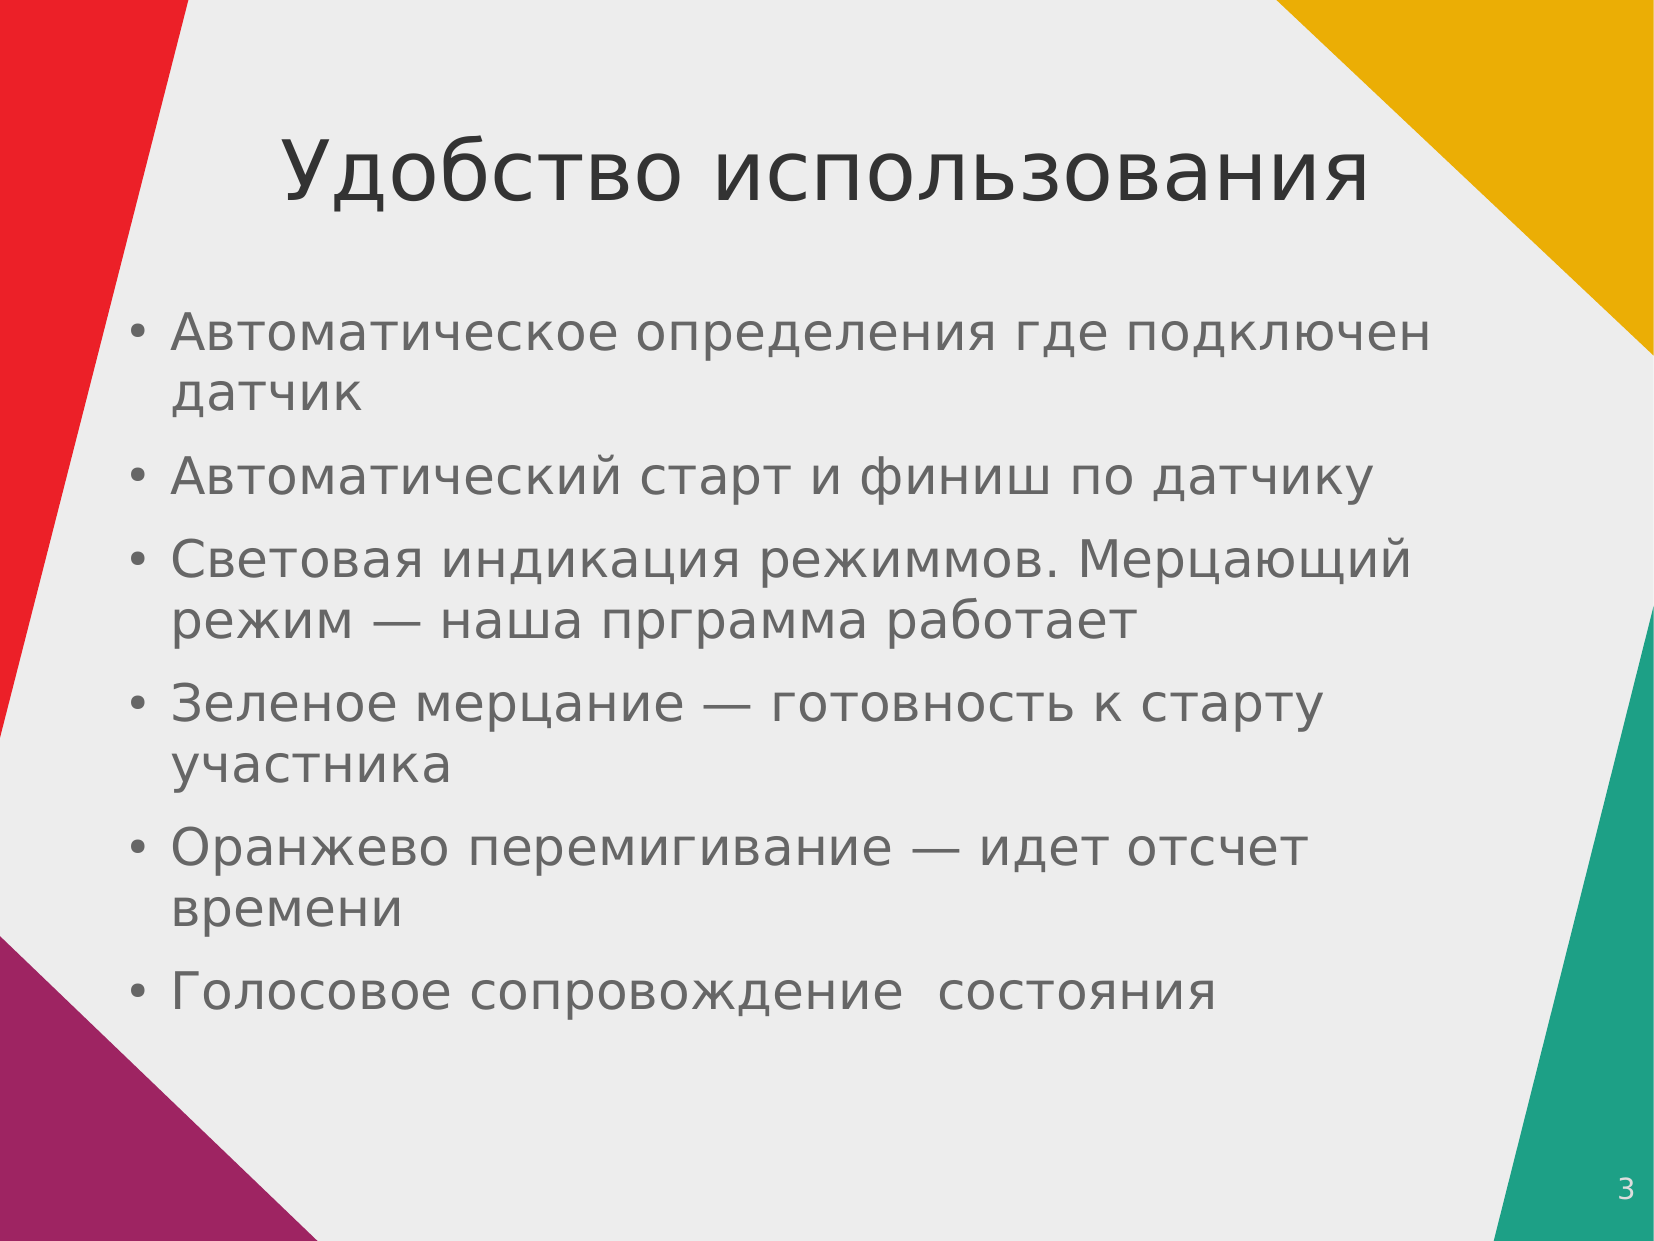

# Удобство использования
Автоматическое определения где подключен датчик
Автоматический старт и финиш по датчику
Световая индикация режиммов. Мерцающий режим — наша прграмма работает
Зеленое мерцание — готовность к старту участника
Оранжево перемигивание — идет отсчет времени
Голосовое сопровождение состояния
3